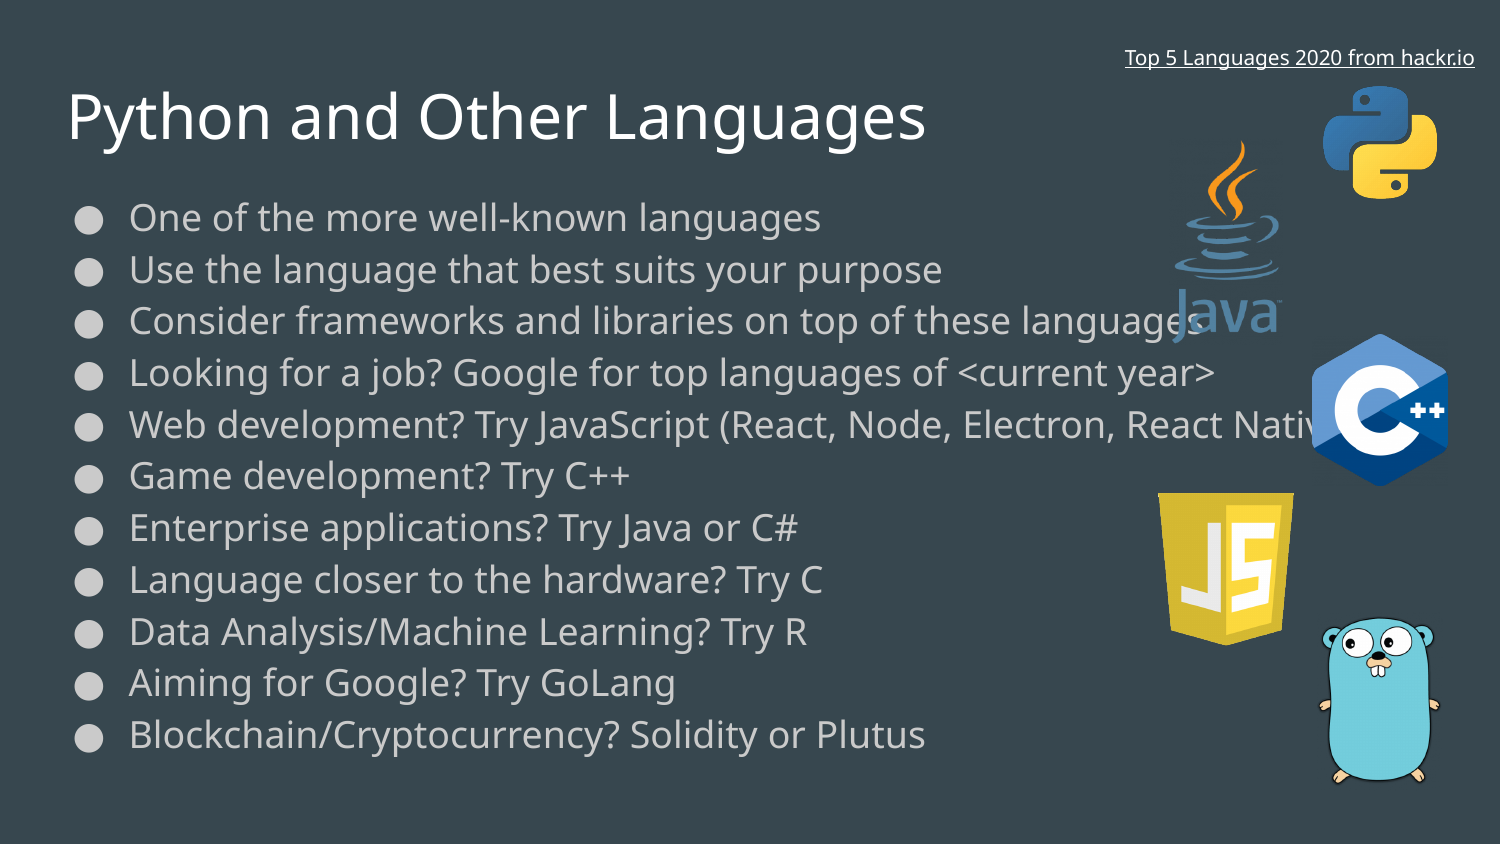

Top 5 Languages 2020 from hackr.io
# Python and Other Languages
One of the more well-known languages
Use the language that best suits your purpose
Consider frameworks and libraries on top of these languages
Looking for a job? Google for top languages of <current year>
Web development? Try JavaScript (React, Node, Electron, React Native)
Game development? Try C++
Enterprise applications? Try Java or C#
Language closer to the hardware? Try C
Data Analysis/Machine Learning? Try R
Aiming for Google? Try GoLang
Blockchain/Cryptocurrency? Solidity or Plutus